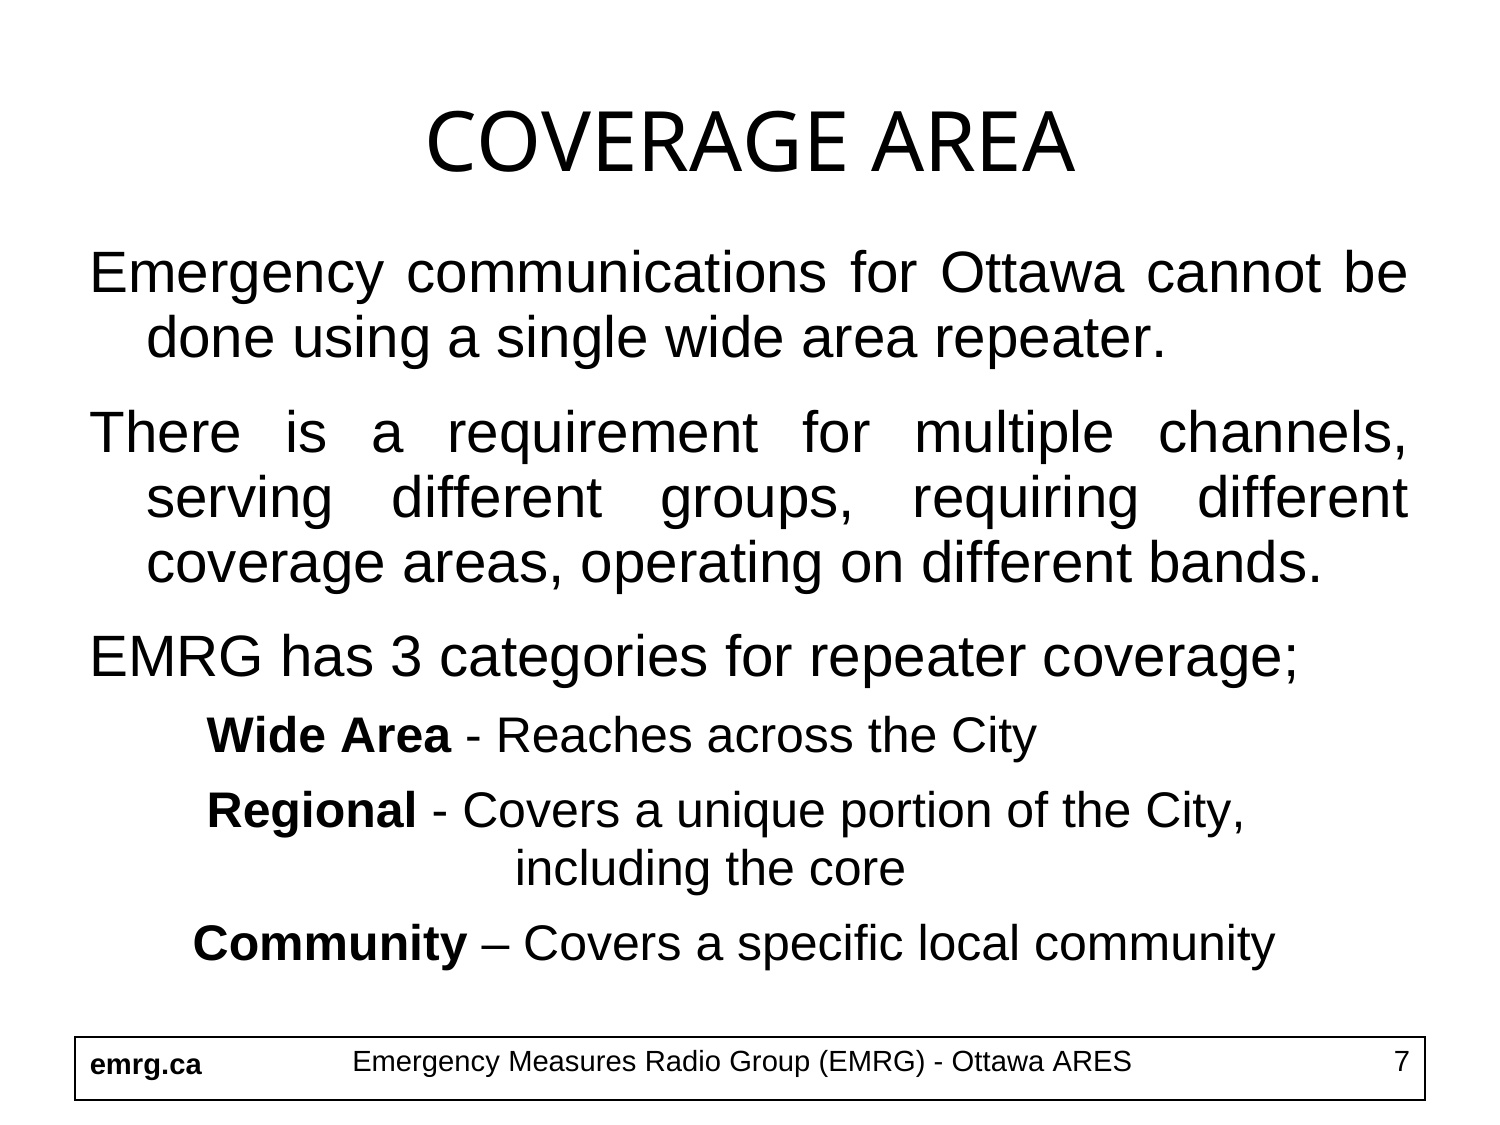

# COVERAGE AREA
Emergency communications for Ottawa cannot be done using a single wide area repeater.
There is a requirement for multiple channels, serving different groups, requiring different coverage areas, operating on different bands.
EMRG has 3 categories for repeater coverage;
 Wide Area - Reaches across the City
 Regional - Covers a unique portion of the City,
 including the core
 Community – Covers a specific local community
Emergency Measures Radio Group (EMRG) - Ottawa ARES
7